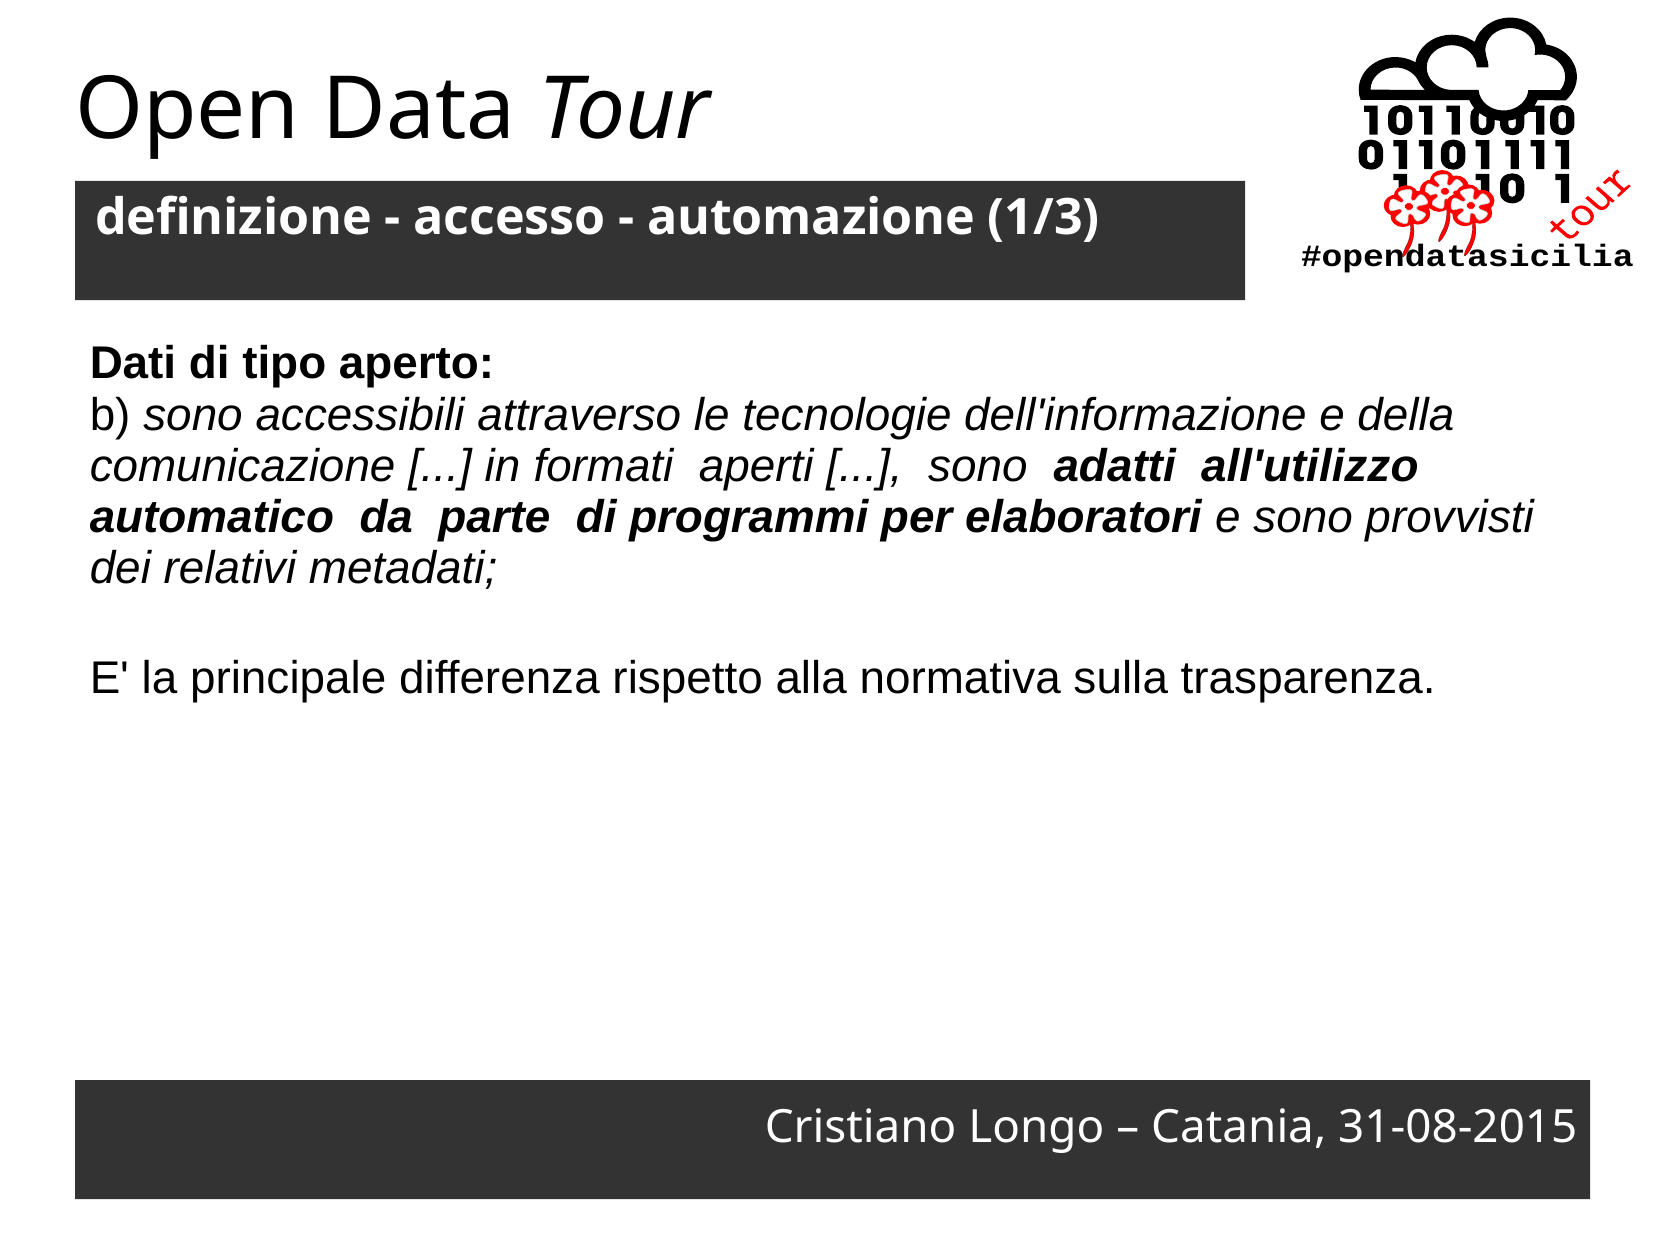

# Open Data Tour
 definizione - accesso - automazione (1/3)
Dati di tipo aperto:
b) sono accessibili attraverso le tecnologie dell'informazione e della comunicazione [...] in formati aperti [...], sono adatti all'utilizzo automatico da parte di programmi per elaboratori e sono provvisti dei relativi metadati;
E' la principale differenza rispetto alla normativa sulla trasparenza.
 Cristiano Longo – Catania, 31-08-2015